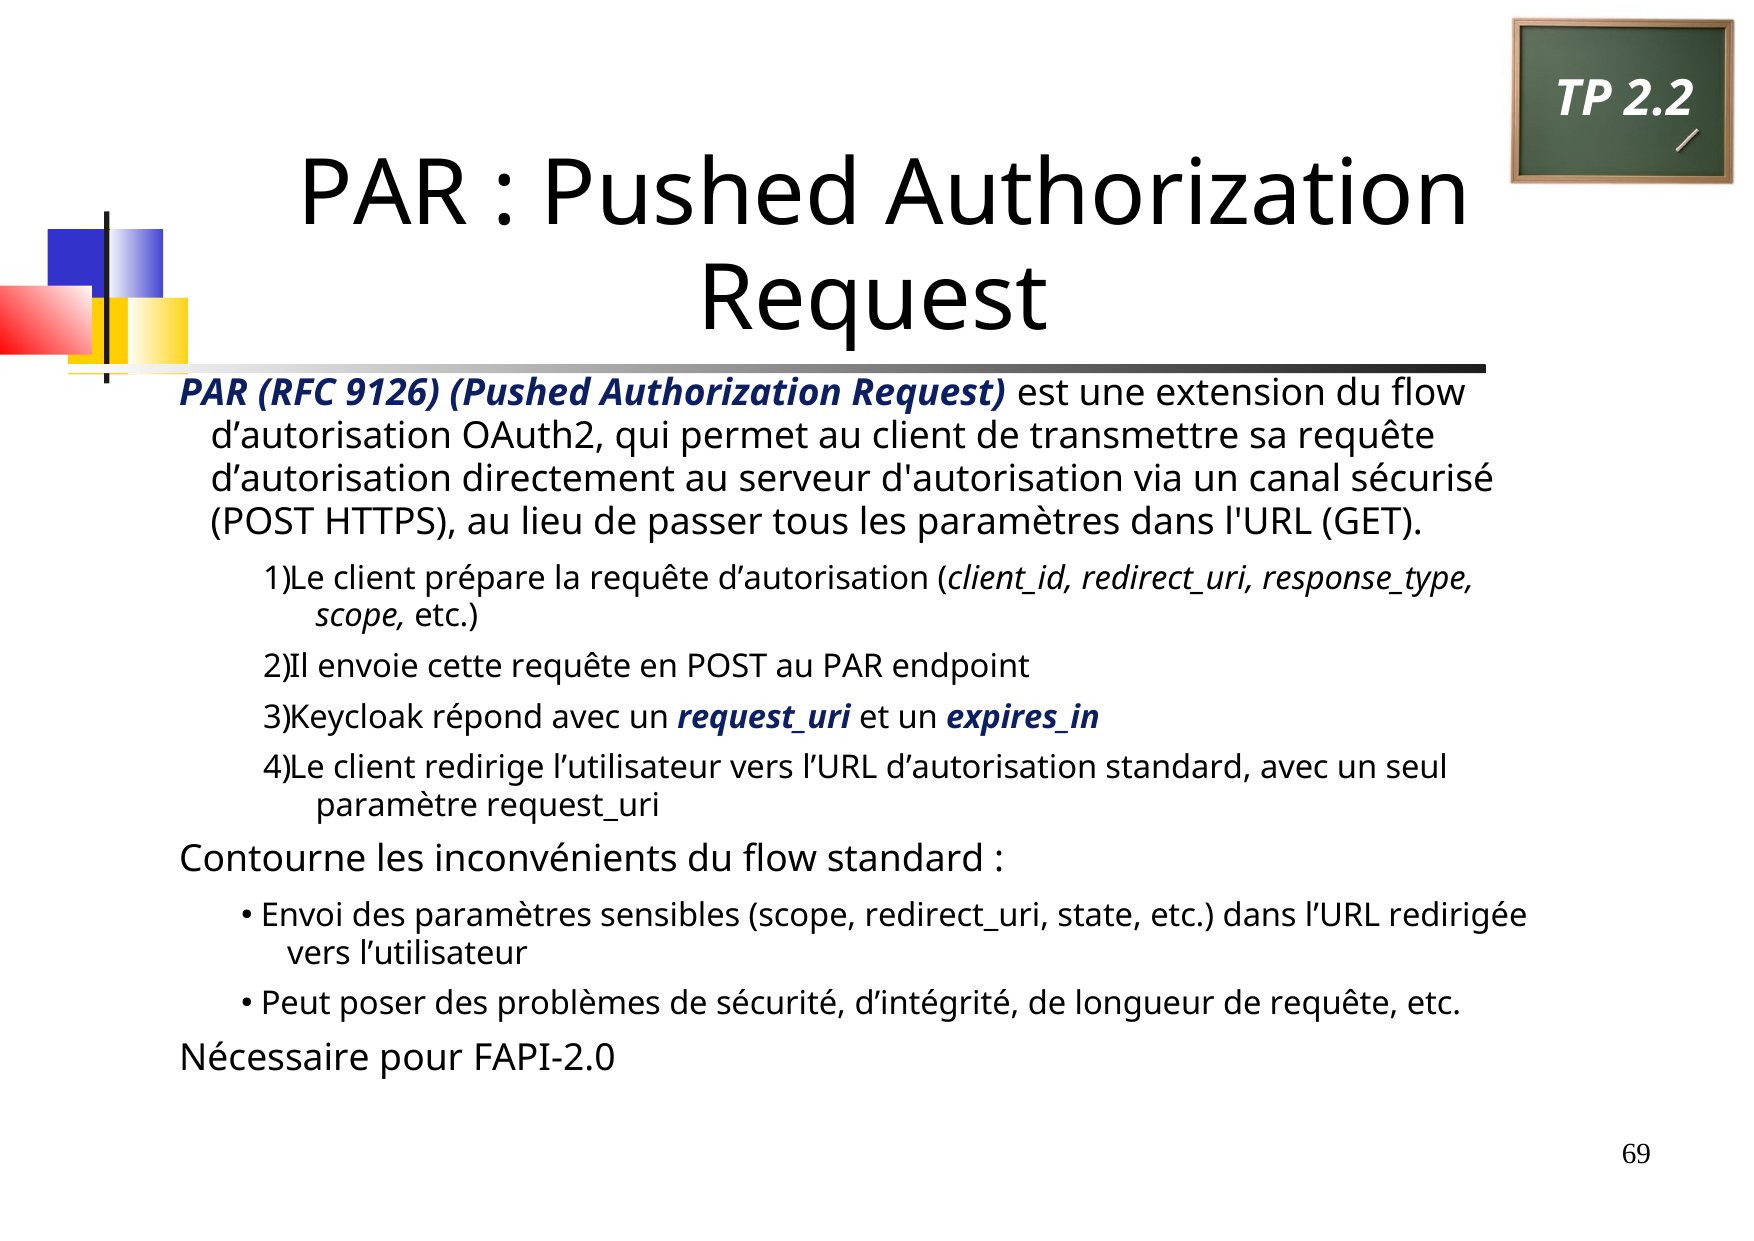

TP 2.2
# PAR : Pushed Authorization Request
PAR (RFC 9126) (Pushed Authorization Request) est une extension du flow d’autorisation OAuth2, qui permet au client de transmettre sa requête d’autorisation directement au serveur d'autorisation via un canal sécurisé (POST HTTPS), au lieu de passer tous les paramètres dans l'URL (GET).
Le client prépare la requête d’autorisation (client_id, redirect_uri, response_type, scope, etc.)
Il envoie cette requête en POST au PAR endpoint
Keycloak répond avec un request_uri et un expires_in
Le client redirige l’utilisateur vers l’URL d’autorisation standard, avec un seul paramètre request_uri
Contourne les inconvénients du flow standard :
Envoi des paramètres sensibles (scope, redirect_uri, state, etc.) dans l’URL redirigée vers l’utilisateur
Peut poser des problèmes de sécurité, d’intégrité, de longueur de requête, etc.
Nécessaire pour FAPI-2.0